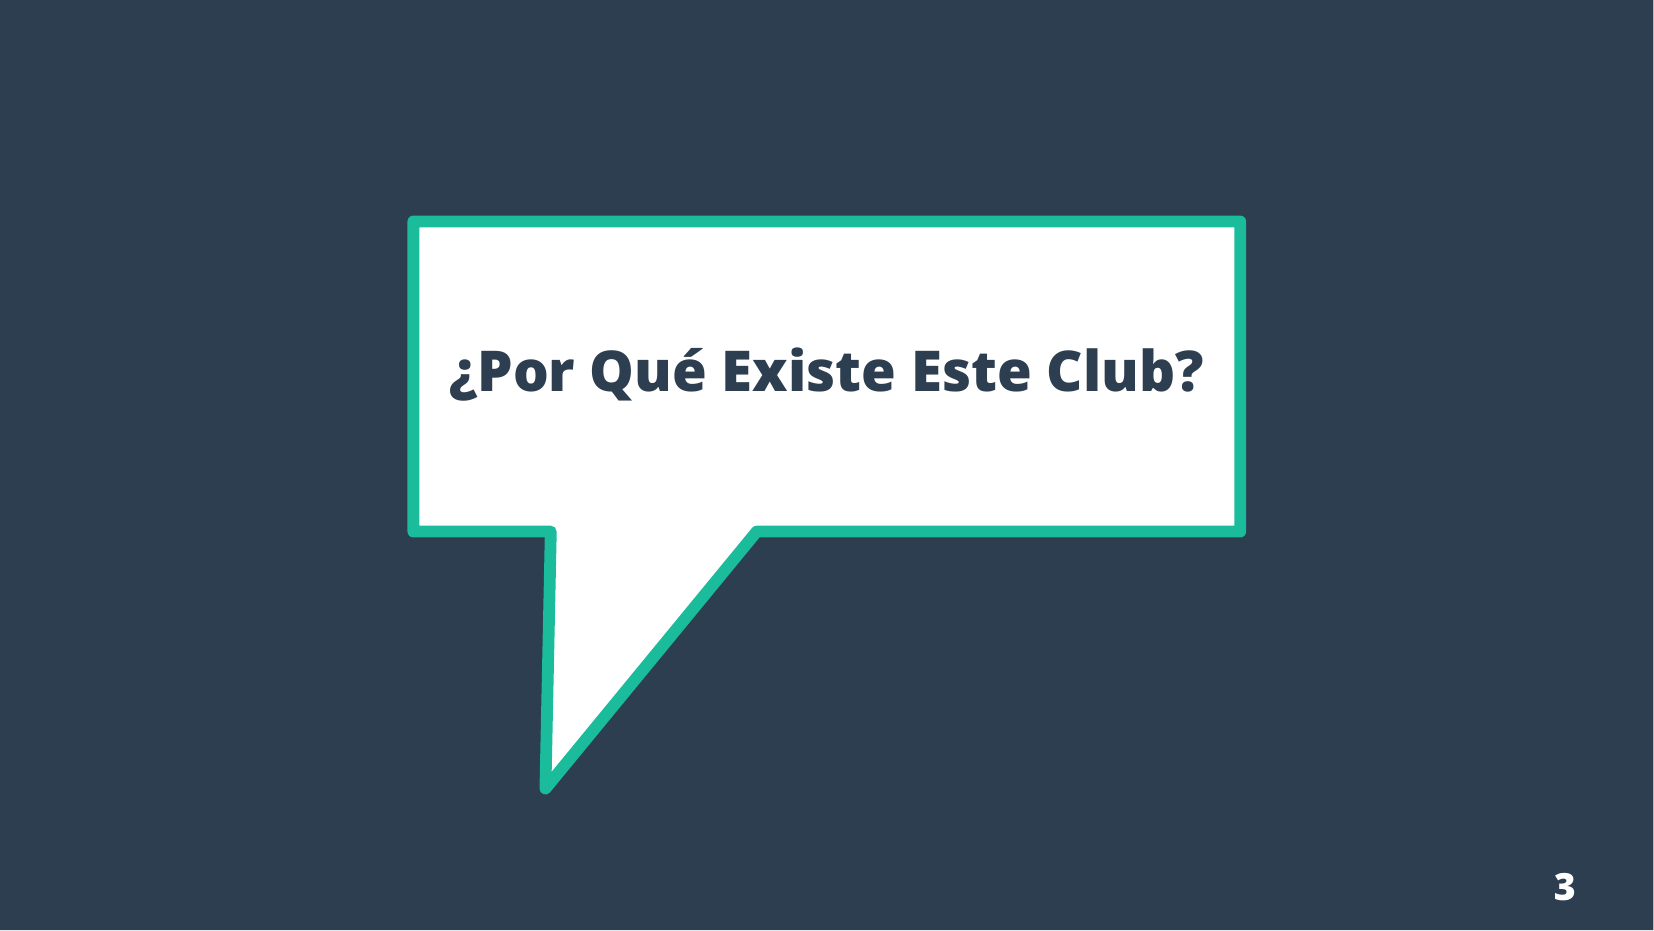

# ¿Por Qué Existe Este Club?
3